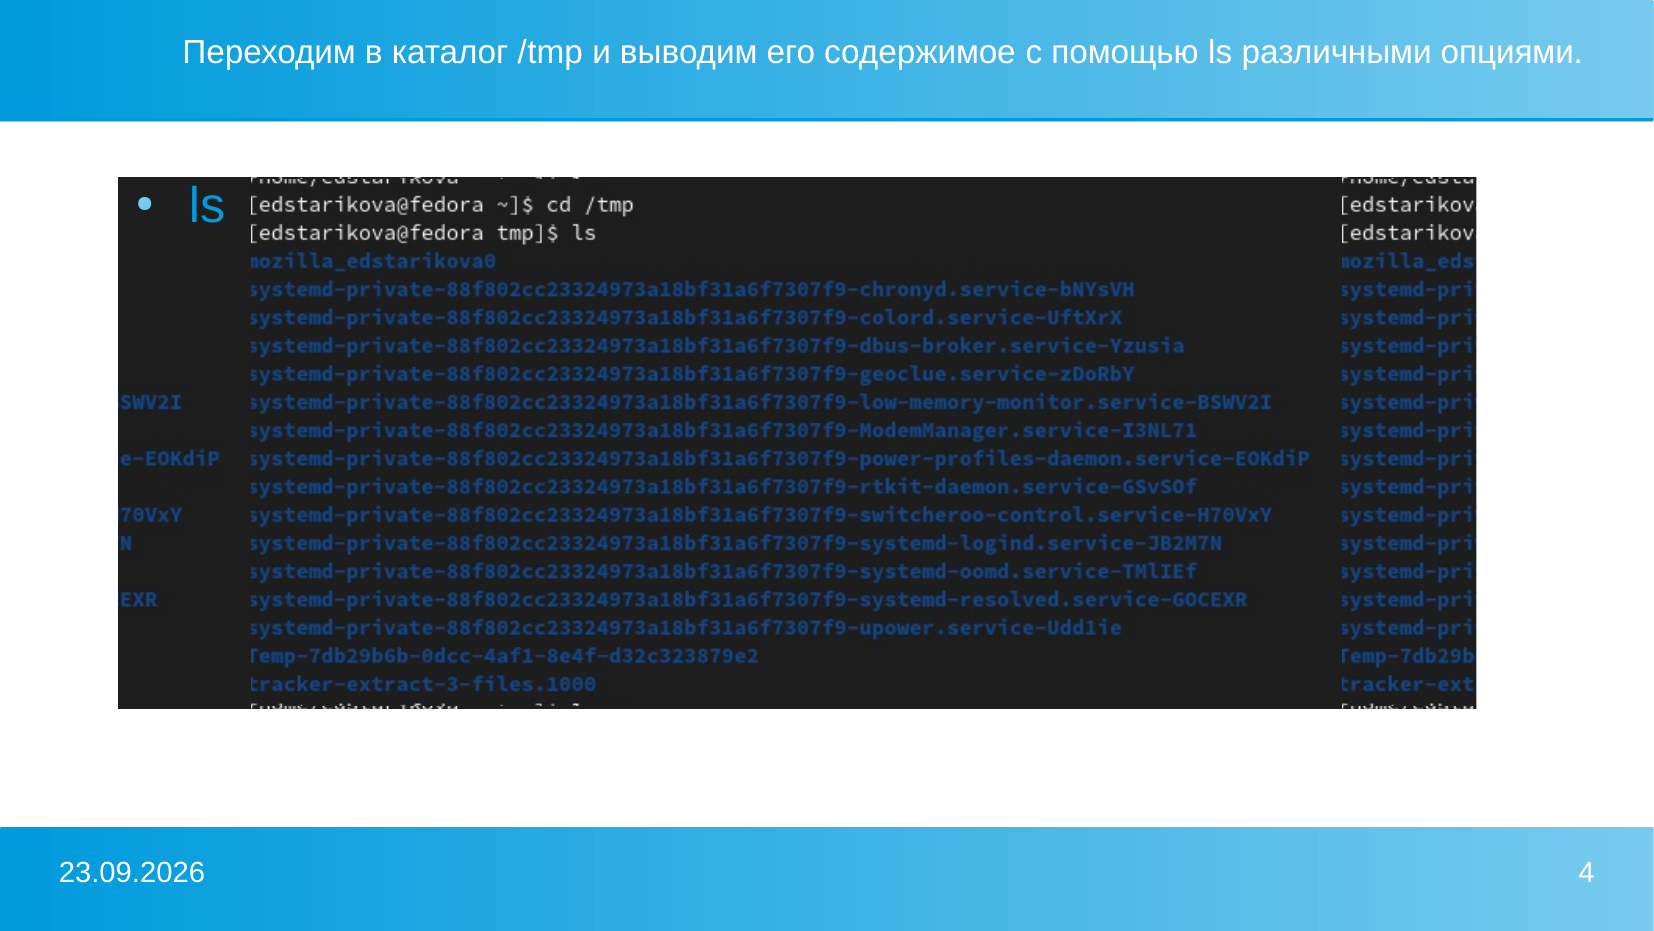

Переходим в каталог /tmp и выводим его содержимое c помощью ls различными опциями.
# ls
4